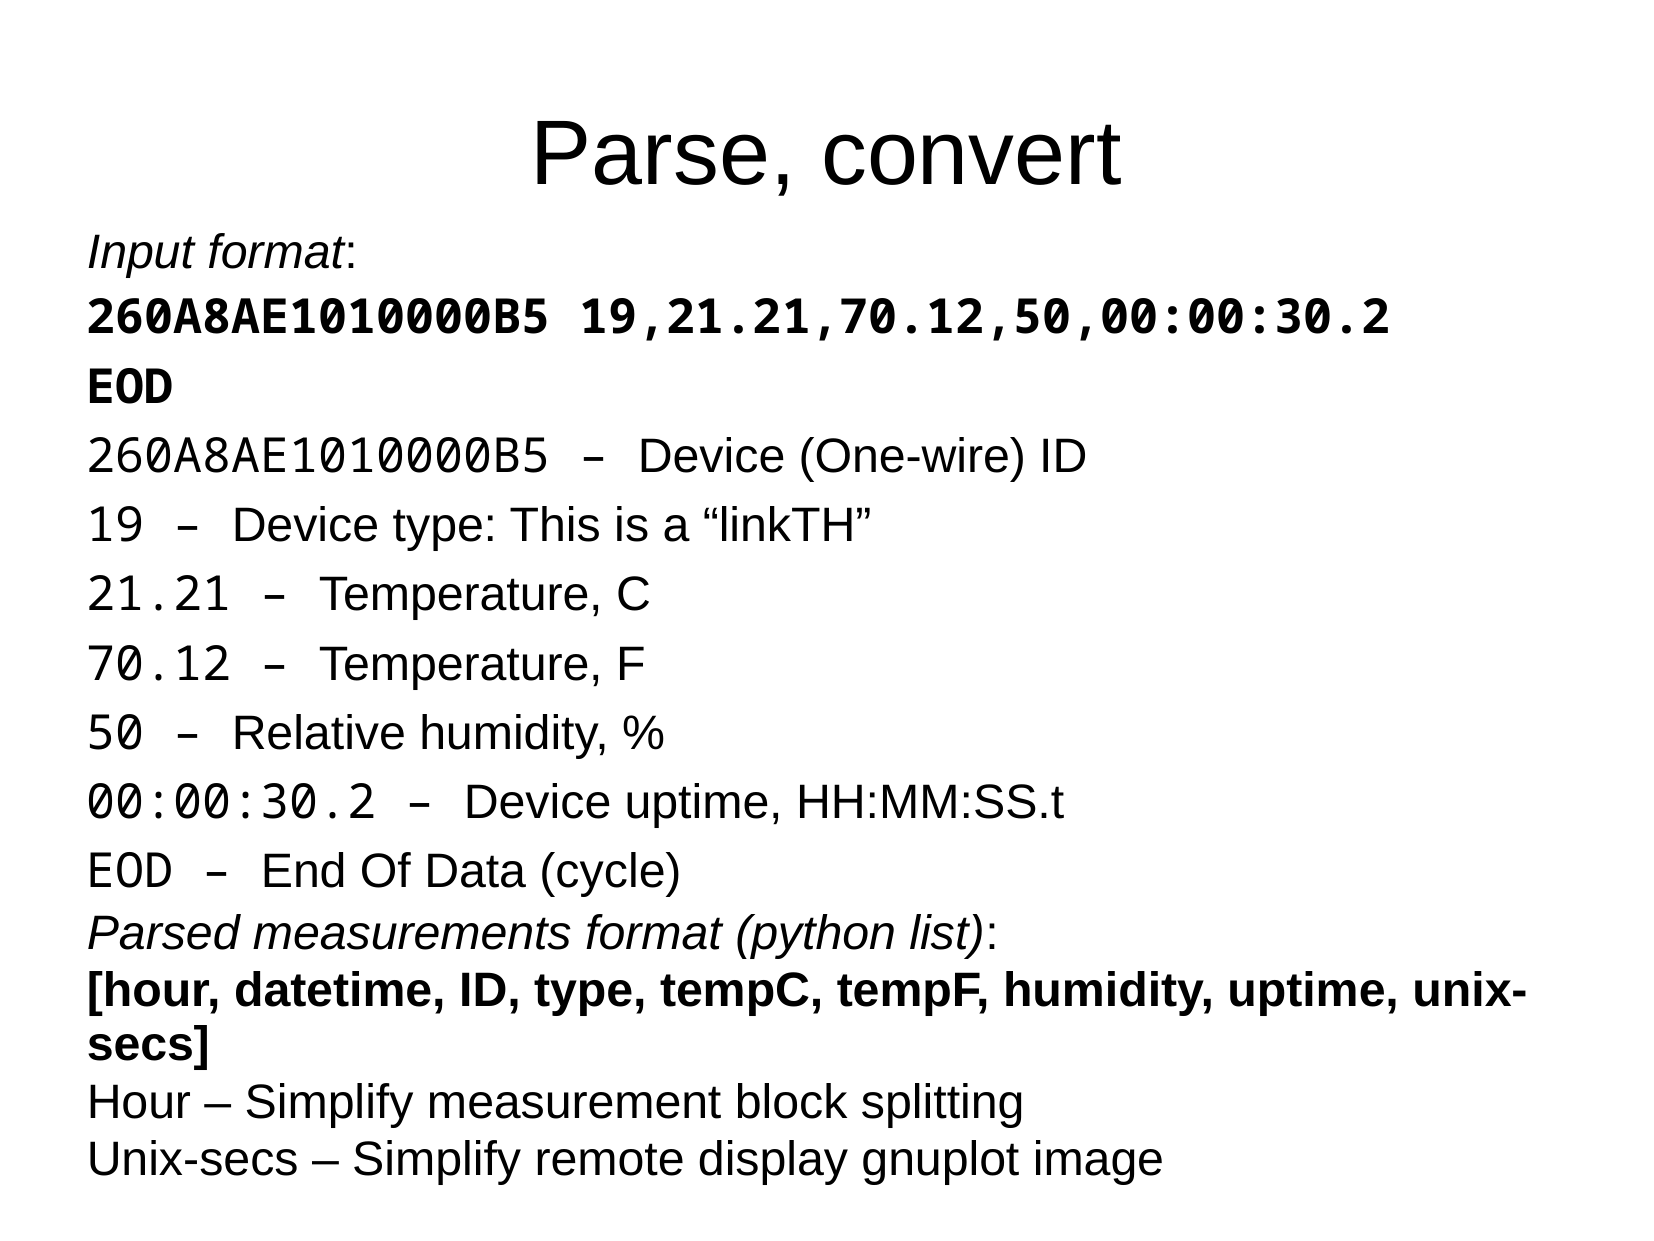

# Parse, convert
Input format:
260A8AE1010000B5 19,21.21,70.12,50,00:00:30.2
EOD
260A8AE1010000B5 – Device (One-wire) ID
19 – Device type: This is a “linkTH”
21.21 – Temperature, C
70.12 – Temperature, F
50 – Relative humidity, %
00:00:30.2 – Device uptime, HH:MM:SS.t
EOD – End Of Data (cycle)
Parsed measurements format (python list):
[hour, datetime, ID, type, tempC, tempF, humidity, uptime, unix-secs]
Hour – Simplify measurement block splitting
Unix-secs – Simplify remote display gnuplot image